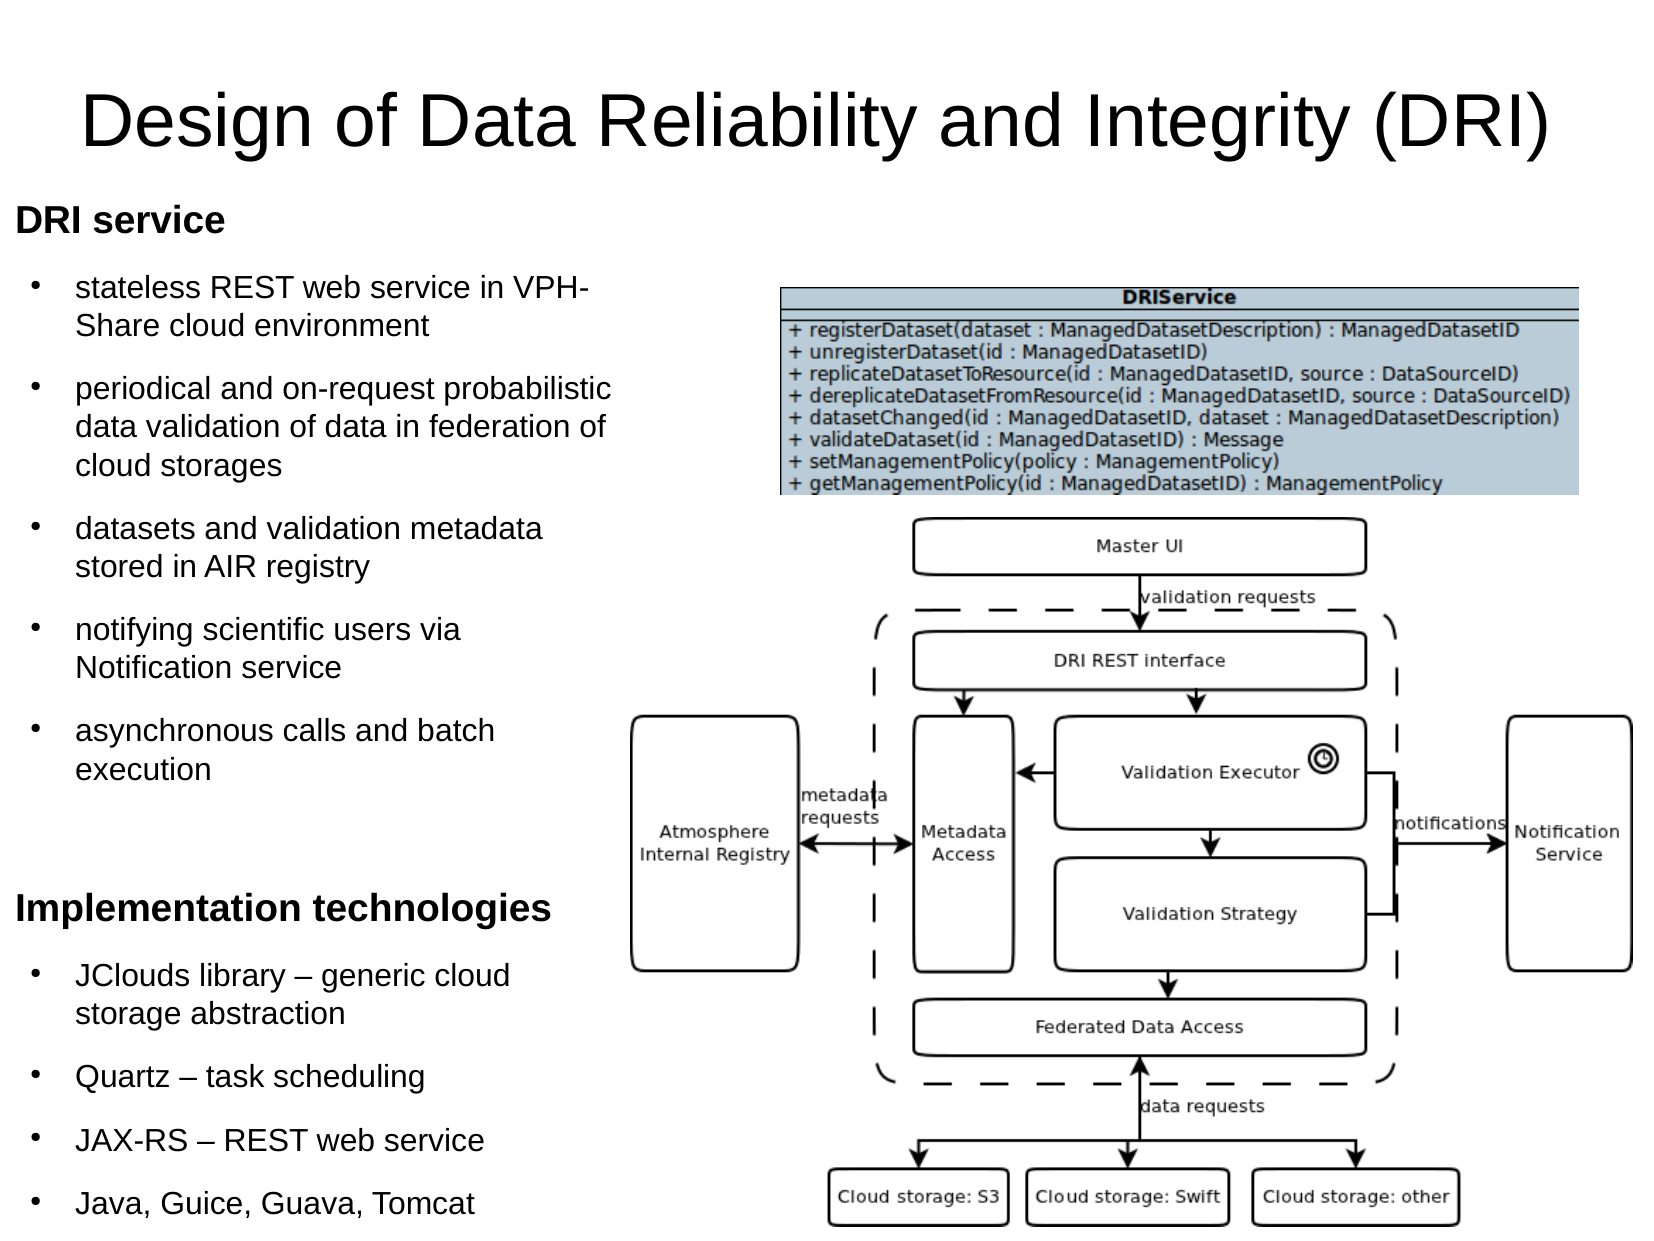

Design of Data Reliability and Integrity (DRI)
# DRI service
stateless REST web service in VPH-Share cloud environment
periodical and on-request probabilistic data validation of data in federation of cloud storages
datasets and validation metadata stored in AIR registry
notifying scientific users via Notification service
asynchronous calls and batch execution
Implementation technologies
JClouds library – generic cloud storage abstraction
Quartz – task scheduling
JAX-RS – REST web service
Java, Guice, Guava, Tomcat